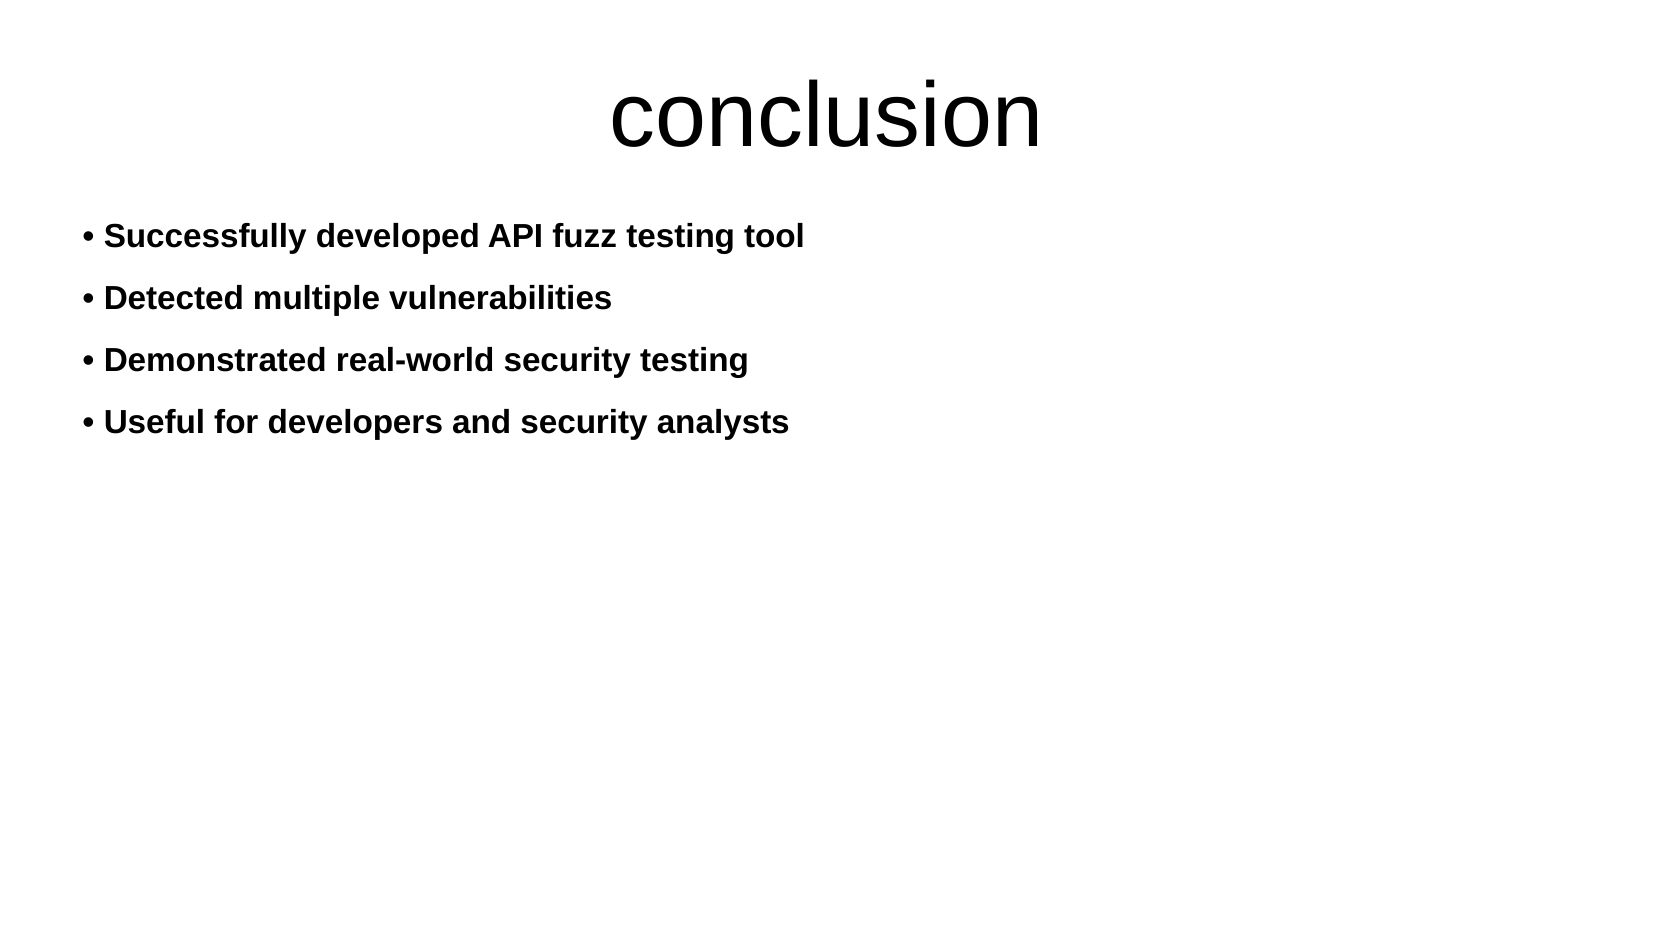

# conclusion
• Successfully developed API fuzz testing tool
• Detected multiple vulnerabilities
• Demonstrated real-world security testing
• Useful for developers and security analysts